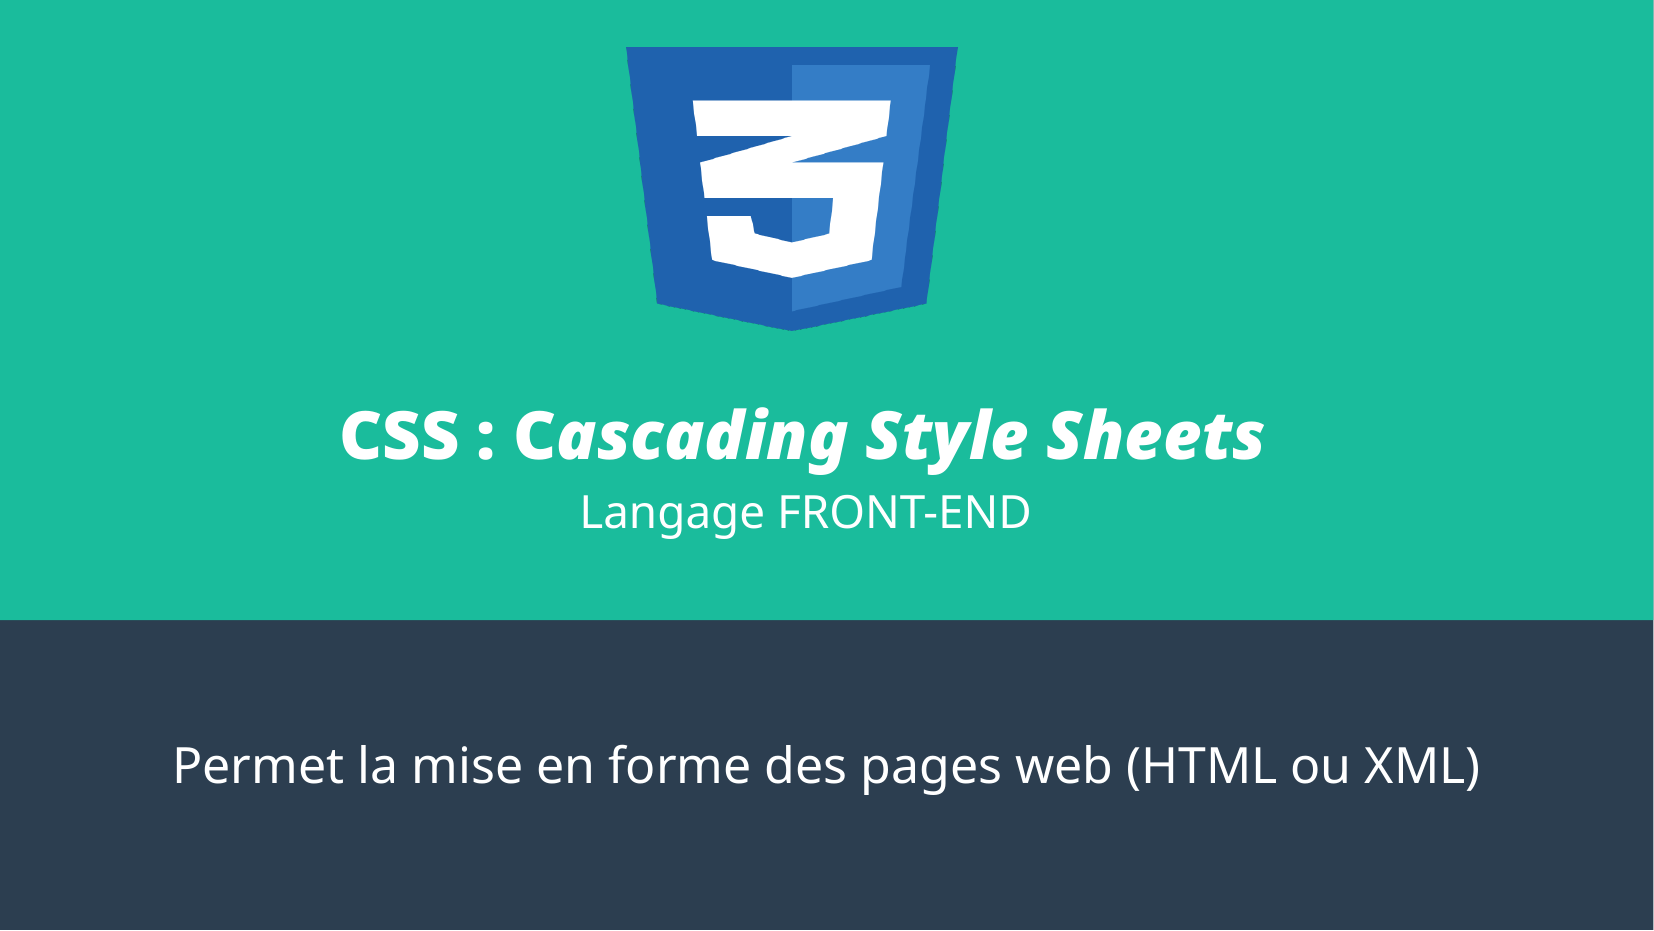

# CSS : Cascading Style Sheets
Langage FRONT-END
Permet la mise en forme des pages web (HTML ou XML)